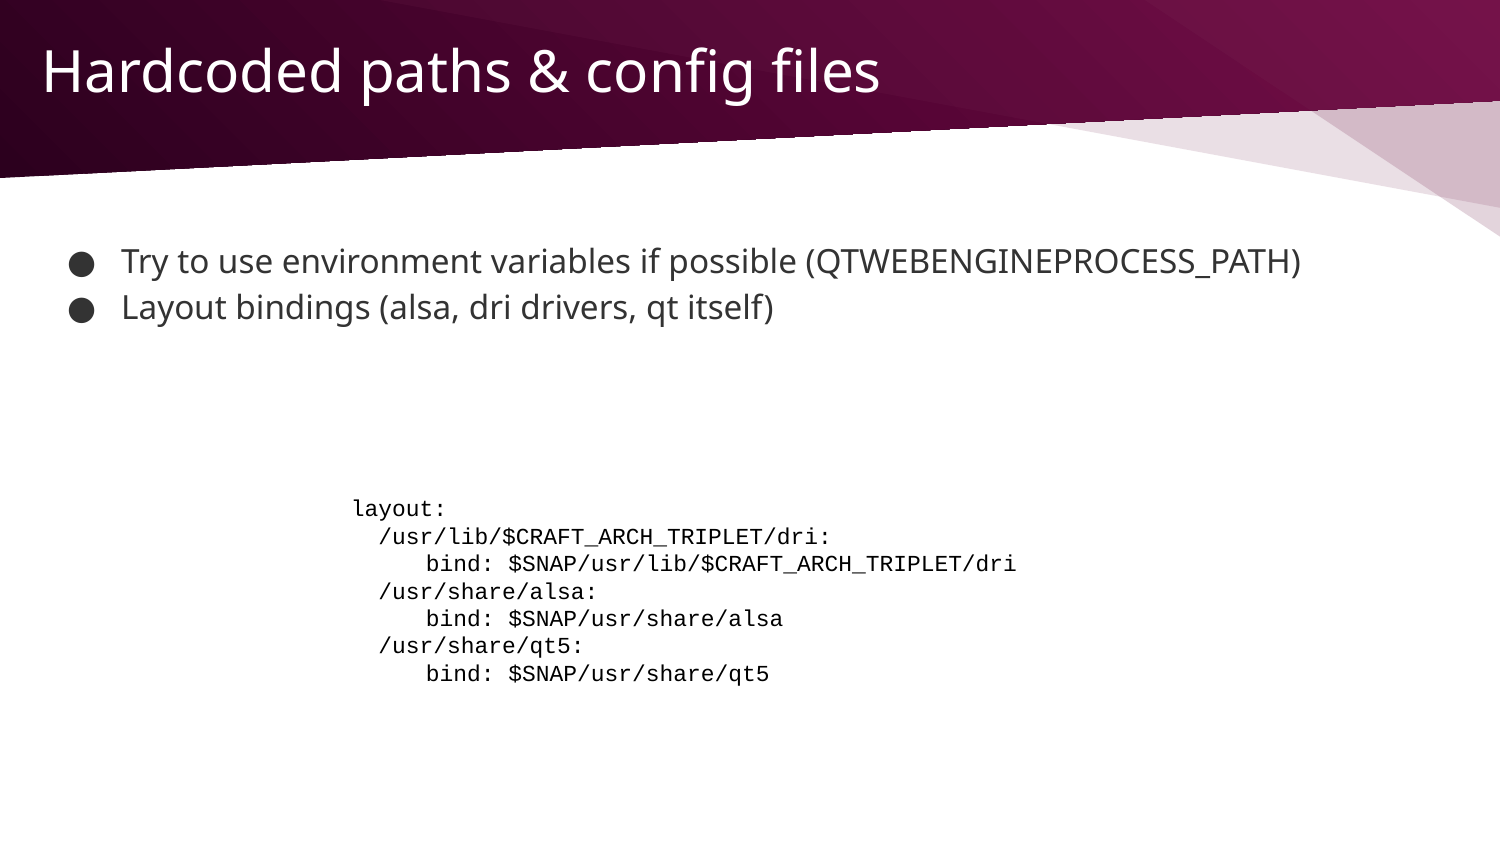

# Hardcoded paths & config files
Try to use environment variables if possible (QTWEBENGINEPROCESS_PATH)
Layout bindings (alsa, dri drivers, qt itself)
layout:
 /usr/lib/$CRAFT_ARCH_TRIPLET/dri:
	bind: $SNAP/usr/lib/$CRAFT_ARCH_TRIPLET/dri
 /usr/share/alsa:
	bind: $SNAP/usr/share/alsa
 /usr/share/qt5:
	bind: $SNAP/usr/share/qt5